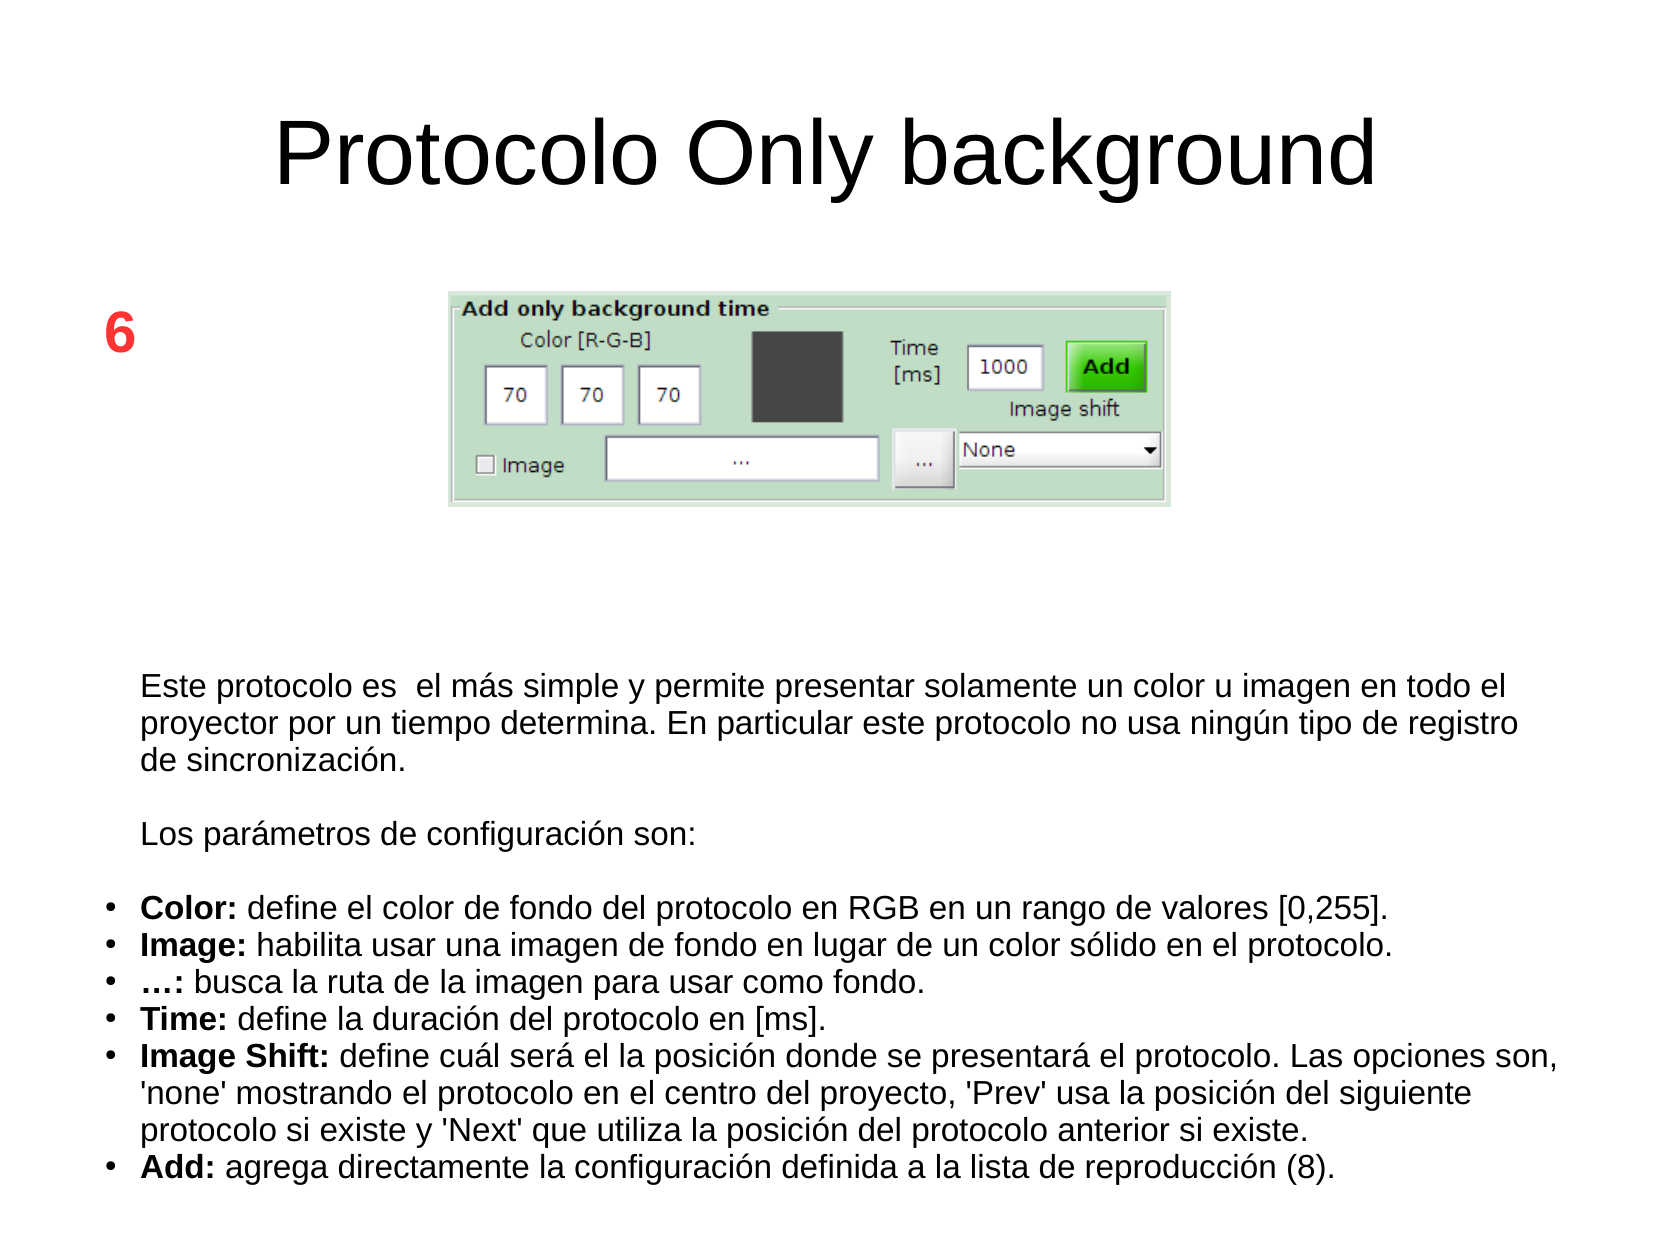

# Protocolo Only background
6
Este protocolo es el más simple y permite presentar solamente un color u imagen en todo el proyector por un tiempo determina. En particular este protocolo no usa ningún tipo de registro de sincronización.
Los parámetros de configuración son:
Color: define el color de fondo del protocolo en RGB en un rango de valores [0,255].
Image: habilita usar una imagen de fondo en lugar de un color sólido en el protocolo.
…: busca la ruta de la imagen para usar como fondo.
Time: define la duración del protocolo en [ms].
Image Shift: define cuál será el la posición donde se presentará el protocolo. Las opciones son, 'none' mostrando el protocolo en el centro del proyecto, 'Prev' usa la posición del siguiente protocolo si existe y 'Next' que utiliza la posición del protocolo anterior si existe.
Add: agrega directamente la configuración definida a la lista de reproducción (8).